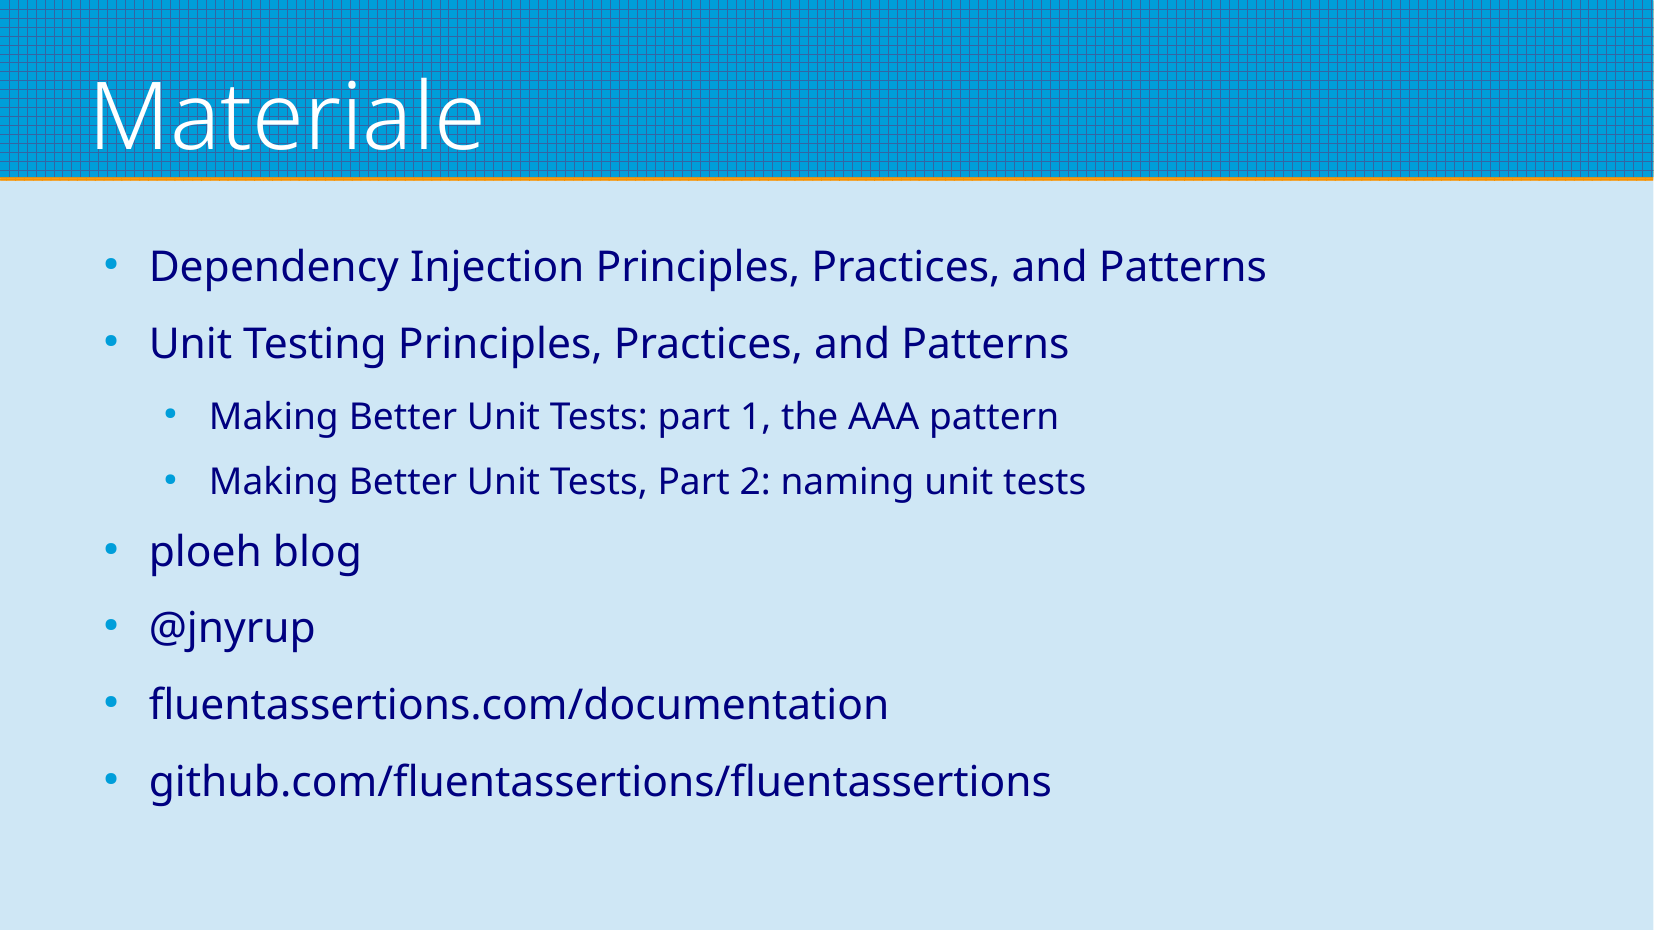

# Materiale
Dependency Injection Principles, Practices, and Patterns
Unit Testing Principles, Practices, and Patterns
Making Better Unit Tests: part 1, the AAA pattern
Making Better Unit Tests, Part 2: naming unit tests
ploeh blog
@jnyrup
fluentassertions.com/documentation
github.com/fluentassertions/fluentassertions